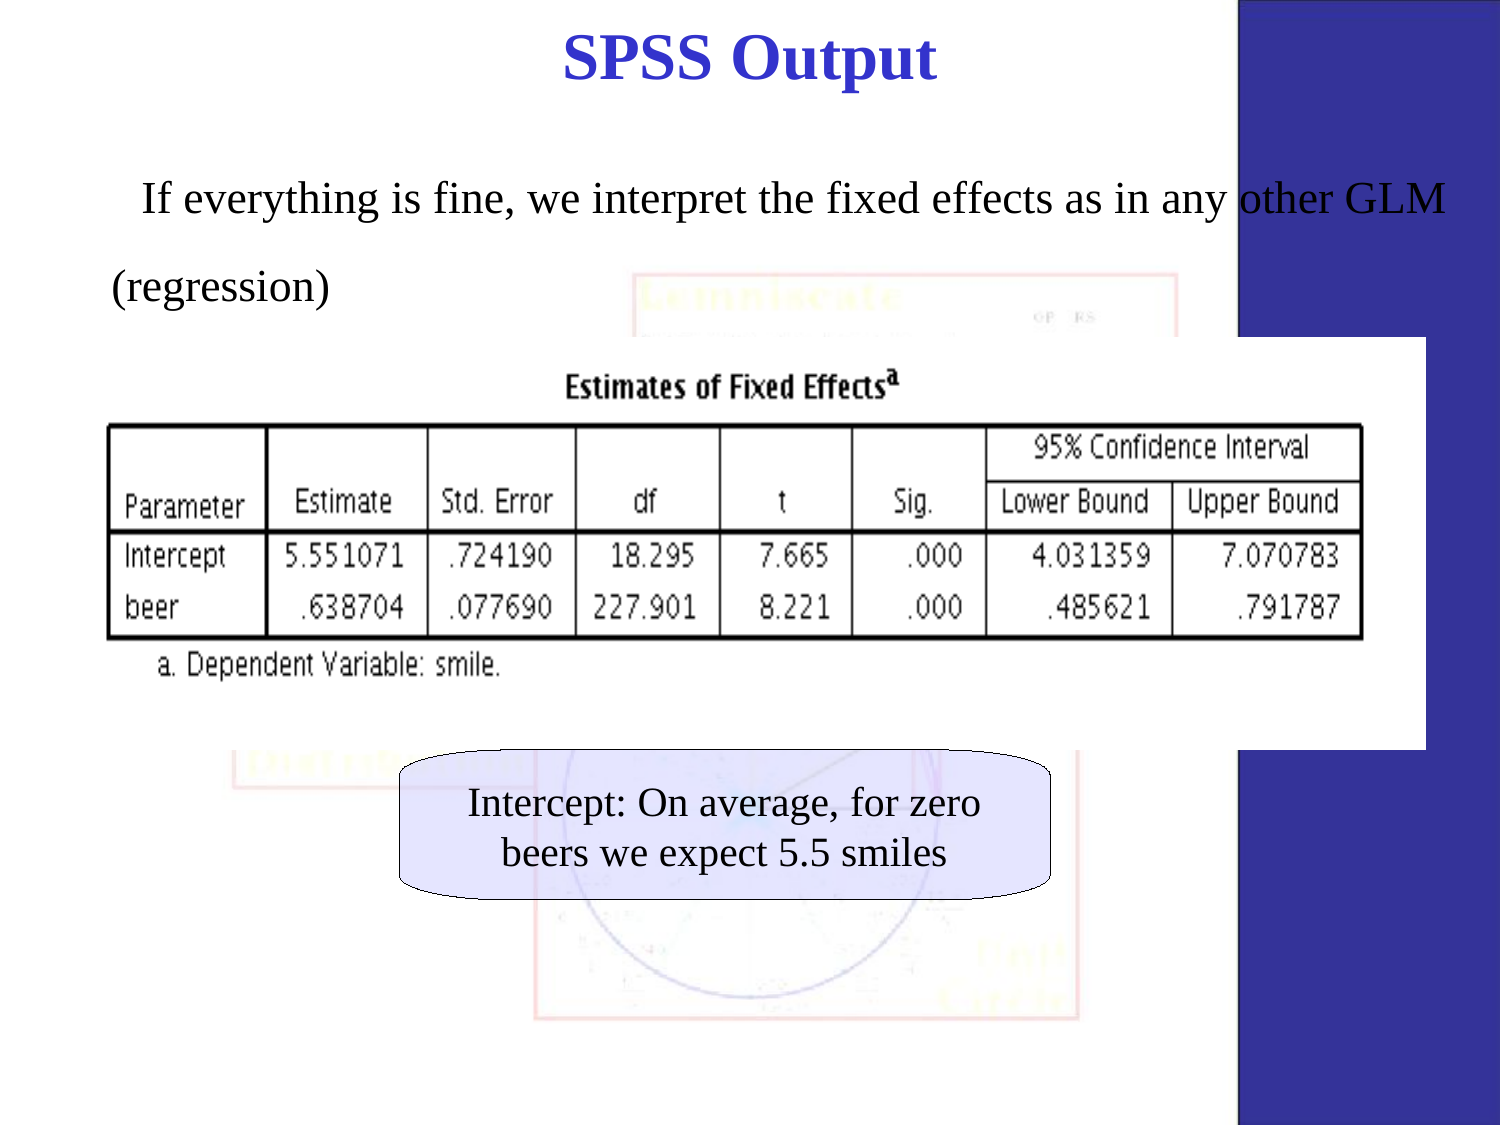

# SPSS Output
If everything is fine, we interpret the fixed effects as in any other GLM (regression)
Intercept: On average, for zero beers we expect 5.5 smiles
103